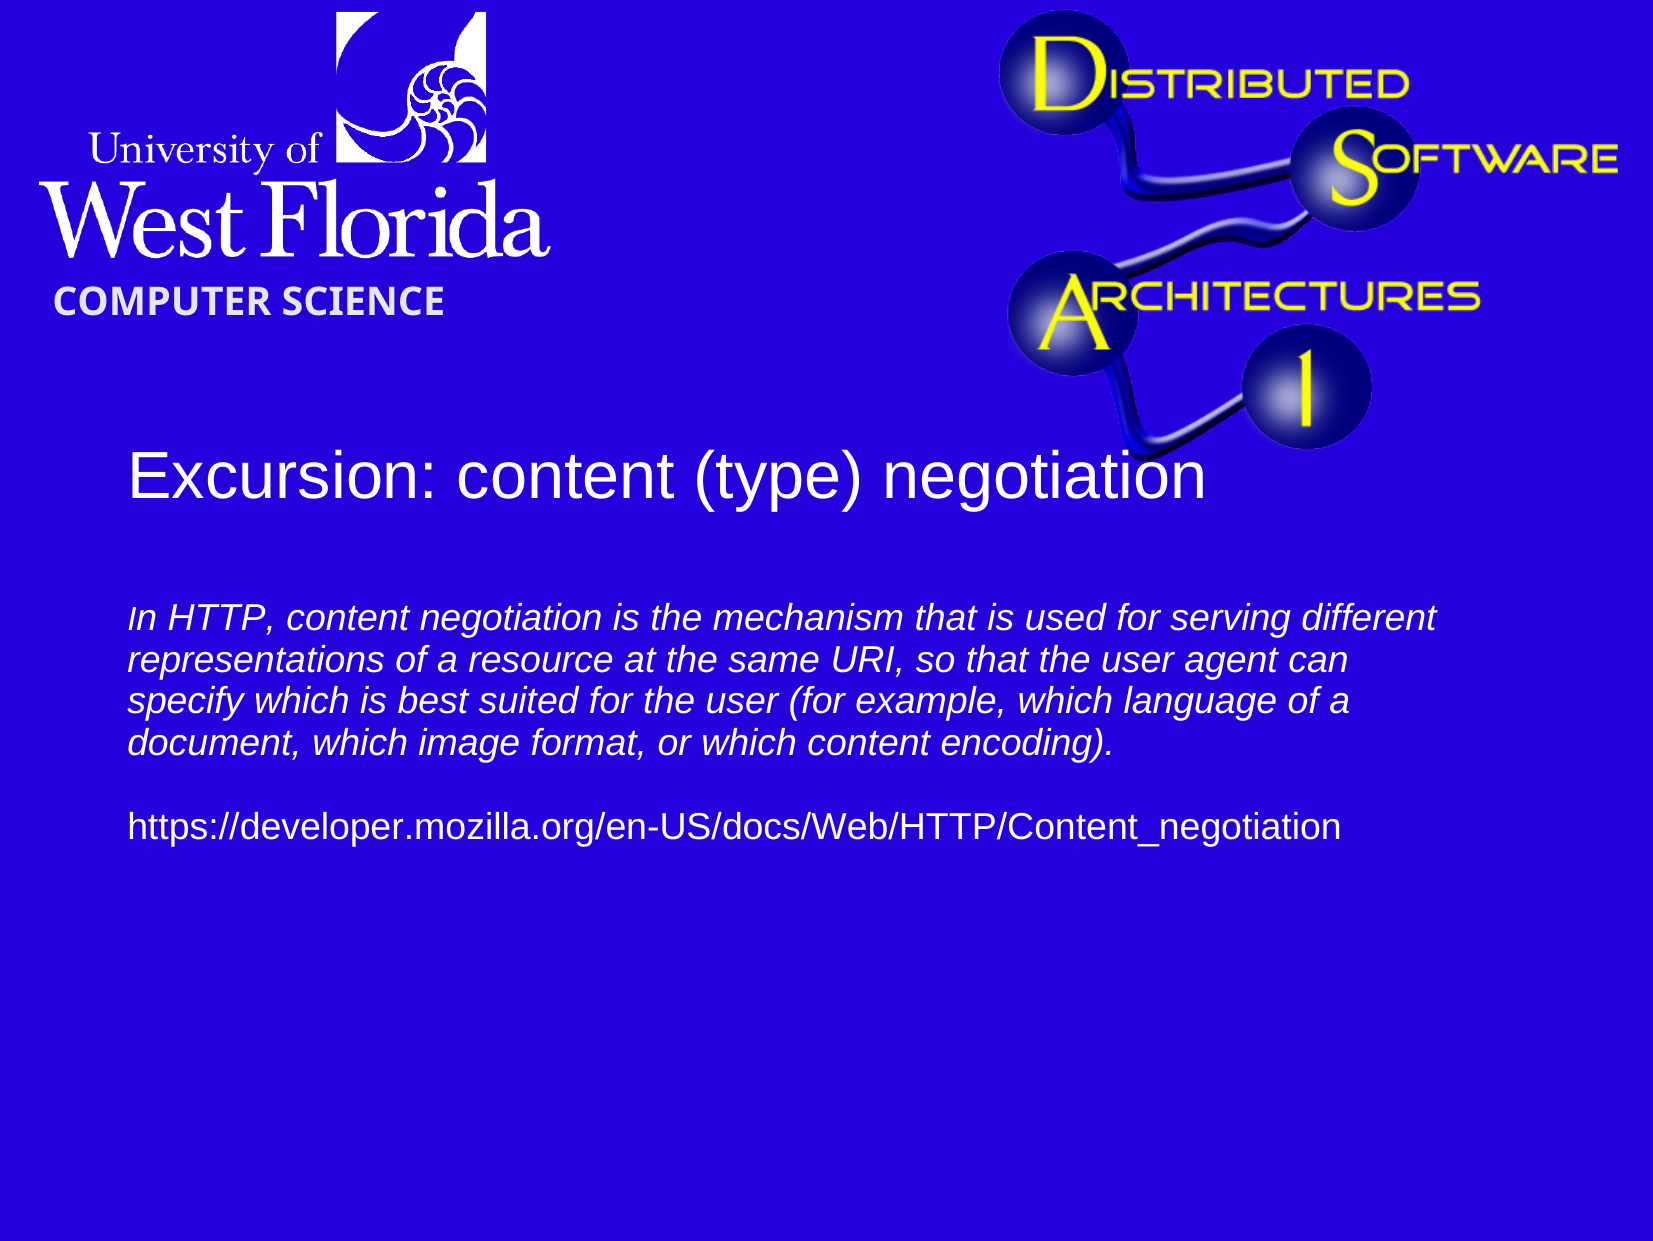

COMPUTER SCIENCE
Excursion: content (type) negotiation
In HTTP, content negotiation is the mechanism that is used for serving different representations of a resource at the same URI, so that the user agent can specify which is best suited for the user (for example, which language of a document, which image format, or which content encoding).
https://developer.mozilla.org/en-US/docs/Web/HTTP/Content_negotiation